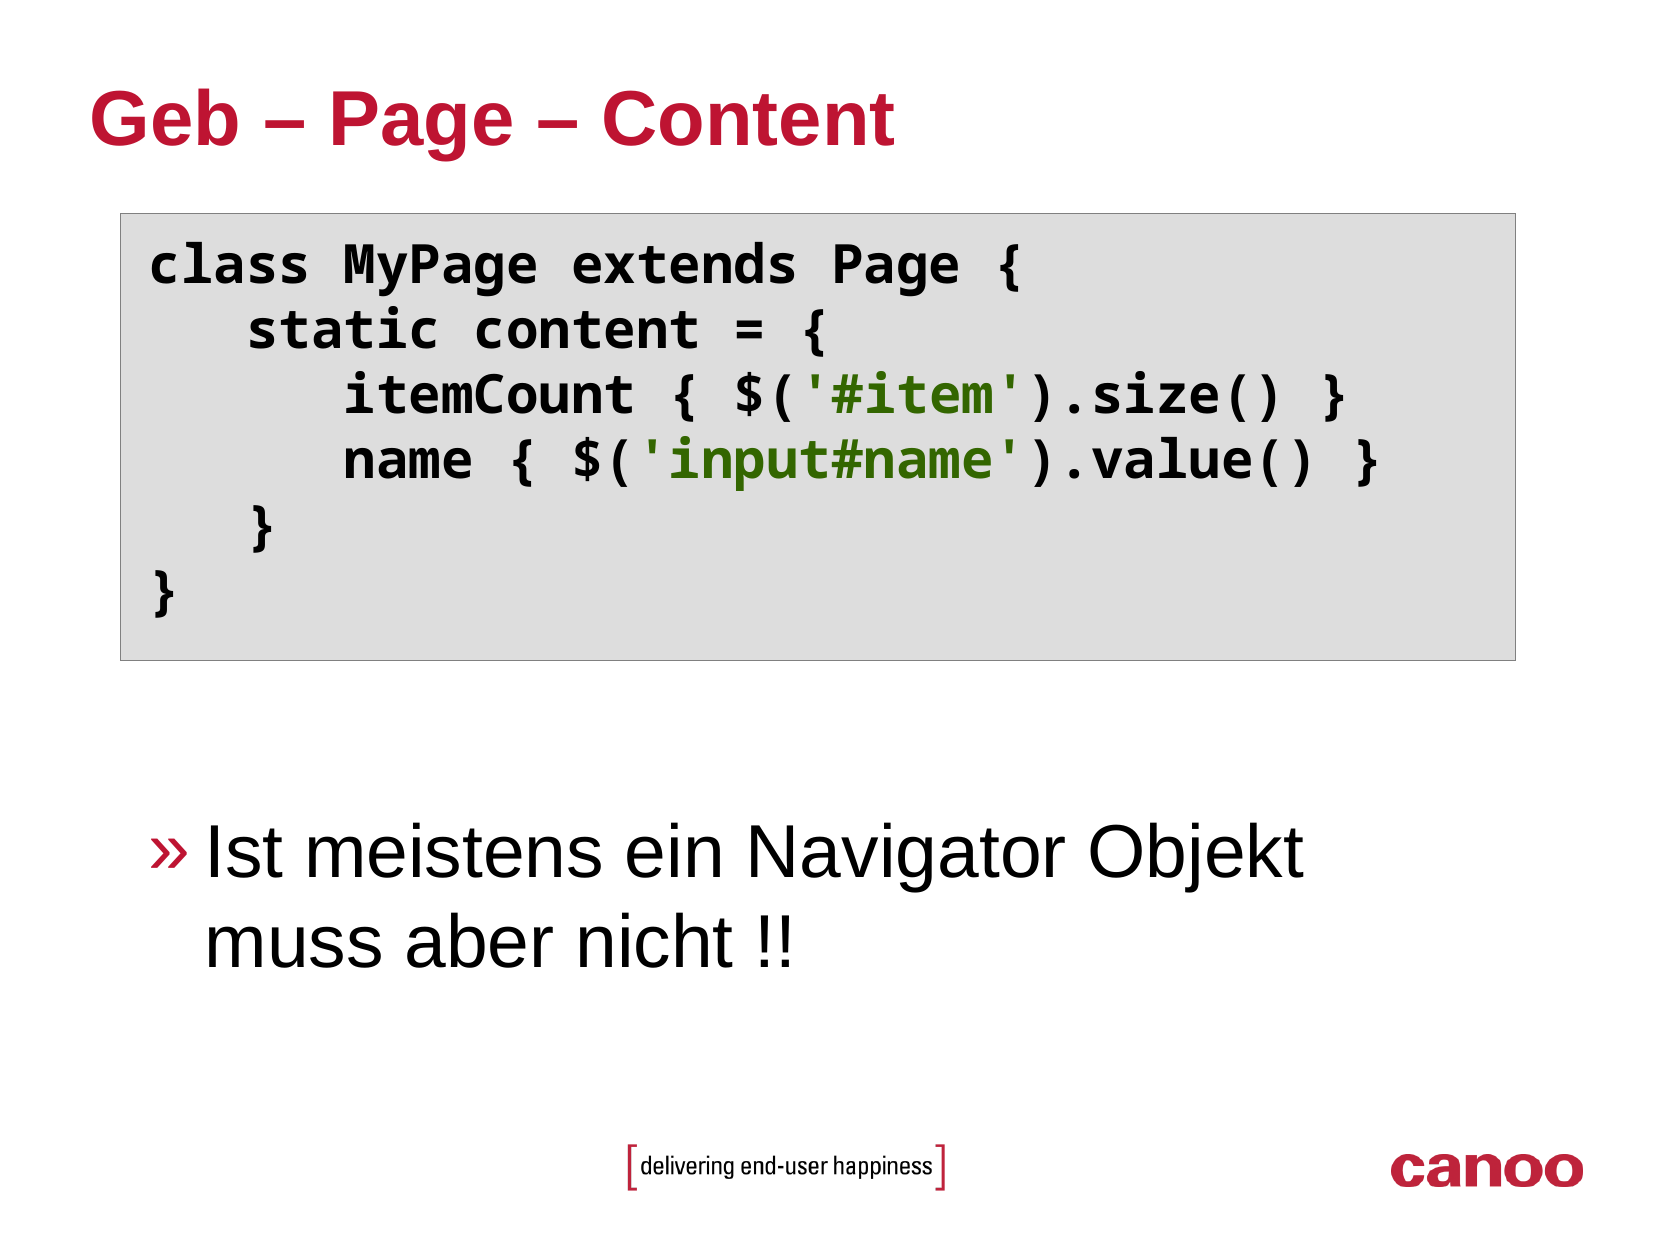

# Geb – Page – Content
class MyPage extends Page {
 static content = {
 itemCount { $('#item').size() }
 name { $('input#name').value() }
 }
}
Ist meistens ein Navigator Objekt
muss aber nicht !!